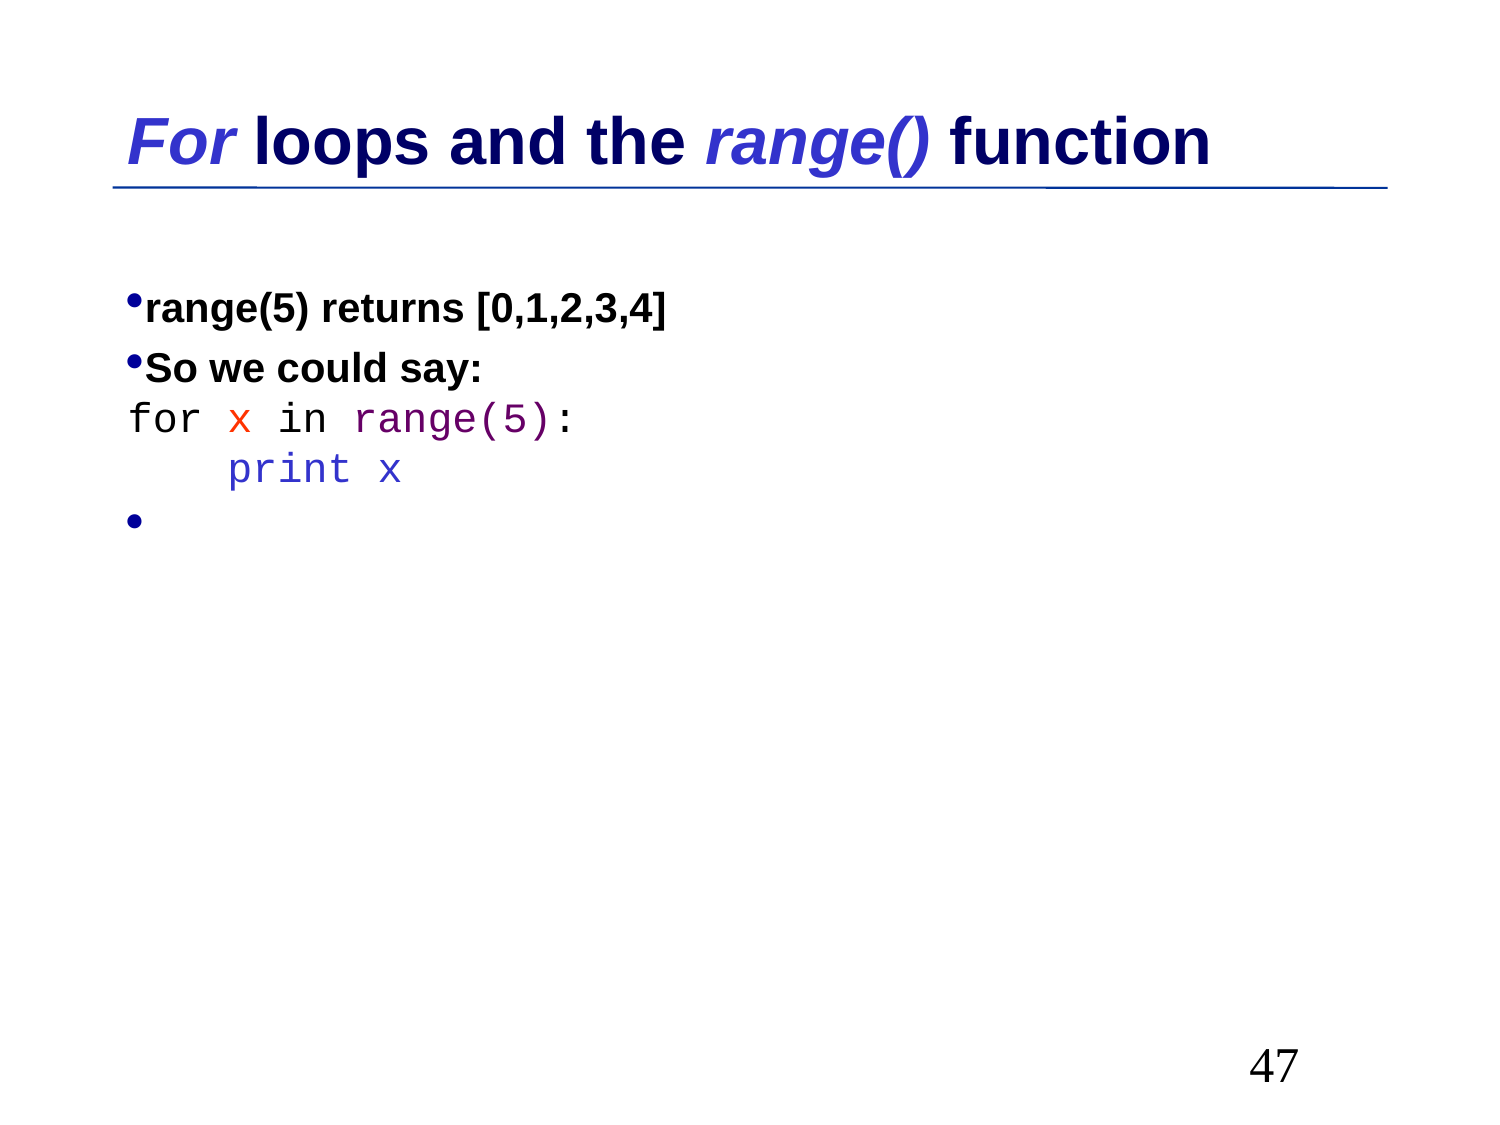

# For loops and the range() function
range(5) returns [0,1,2,3,4]
So we could say:
for x in range(5):
 print x
 46